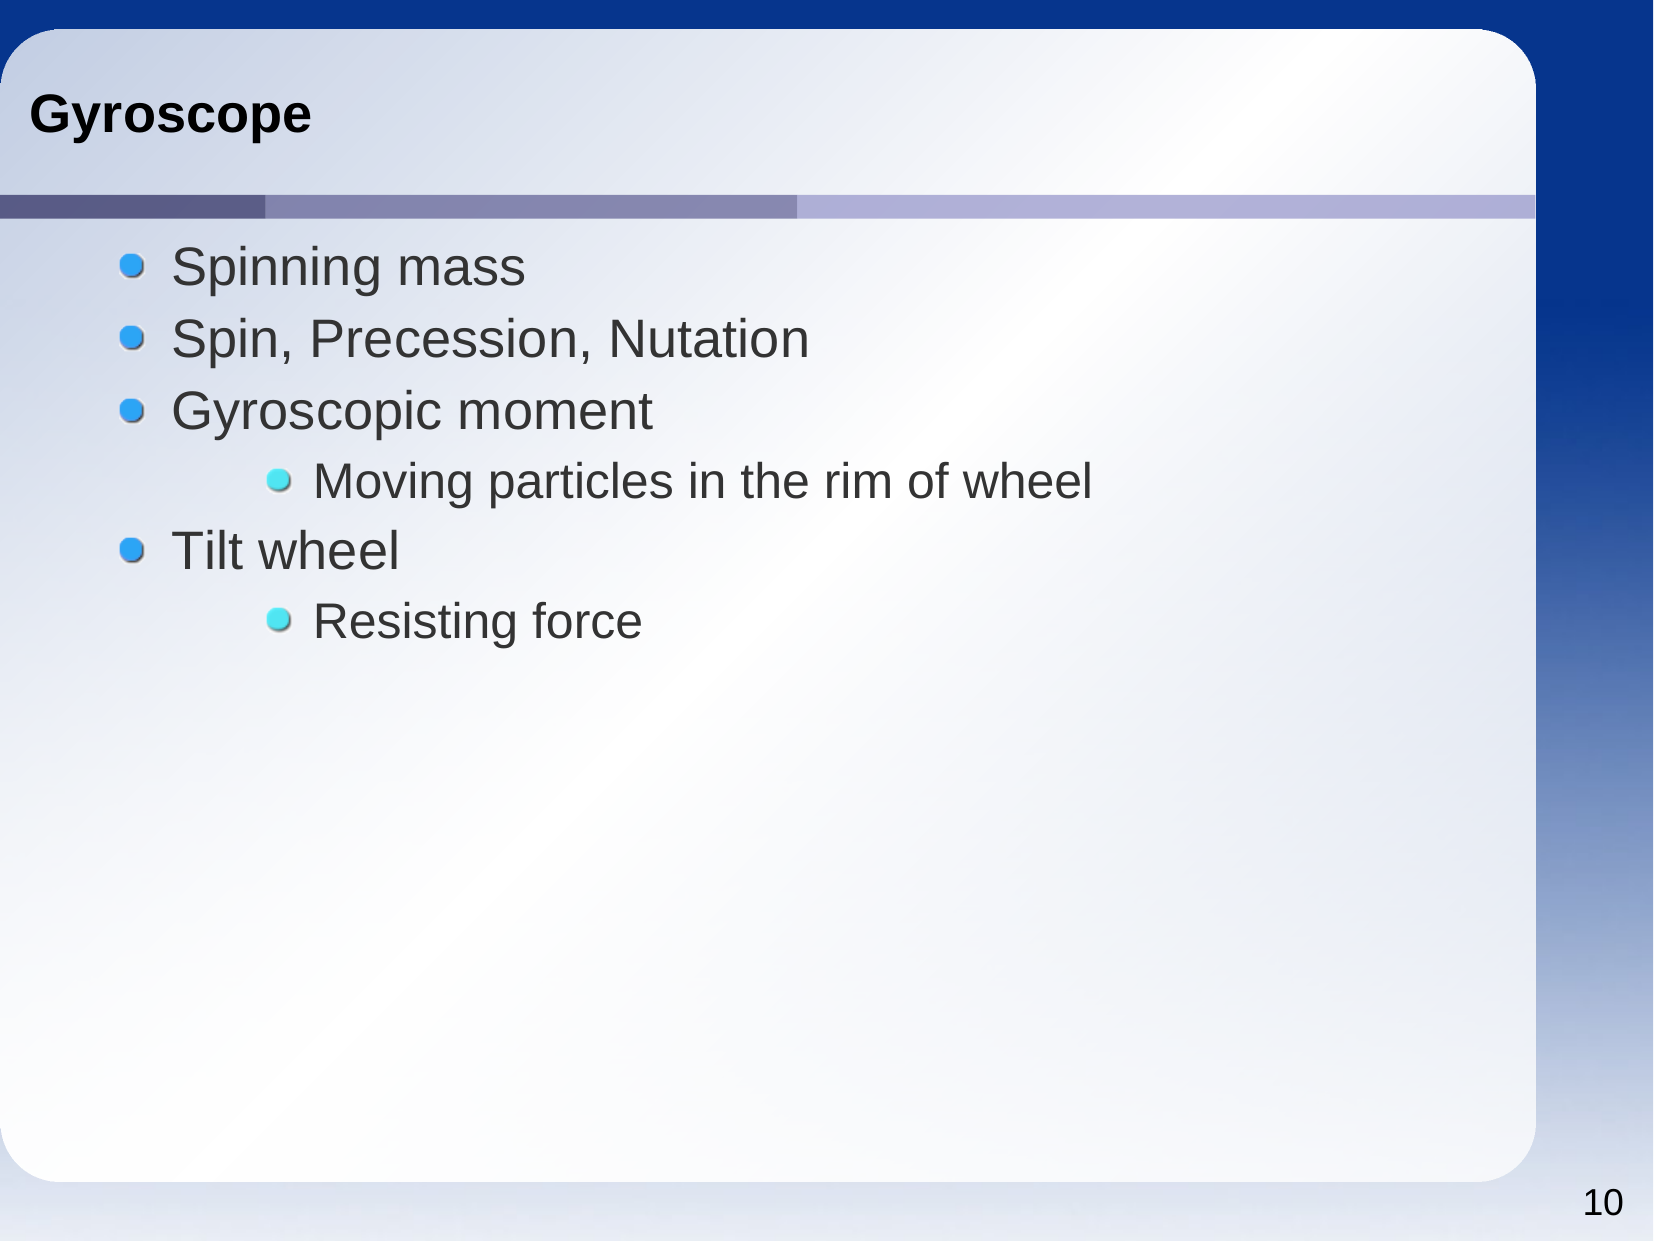

# Gyroscope
Spinning mass
Spin, Precession, Nutation
Gyroscopic moment
Moving particles in the rim of wheel
Tilt wheel
Resisting force
10